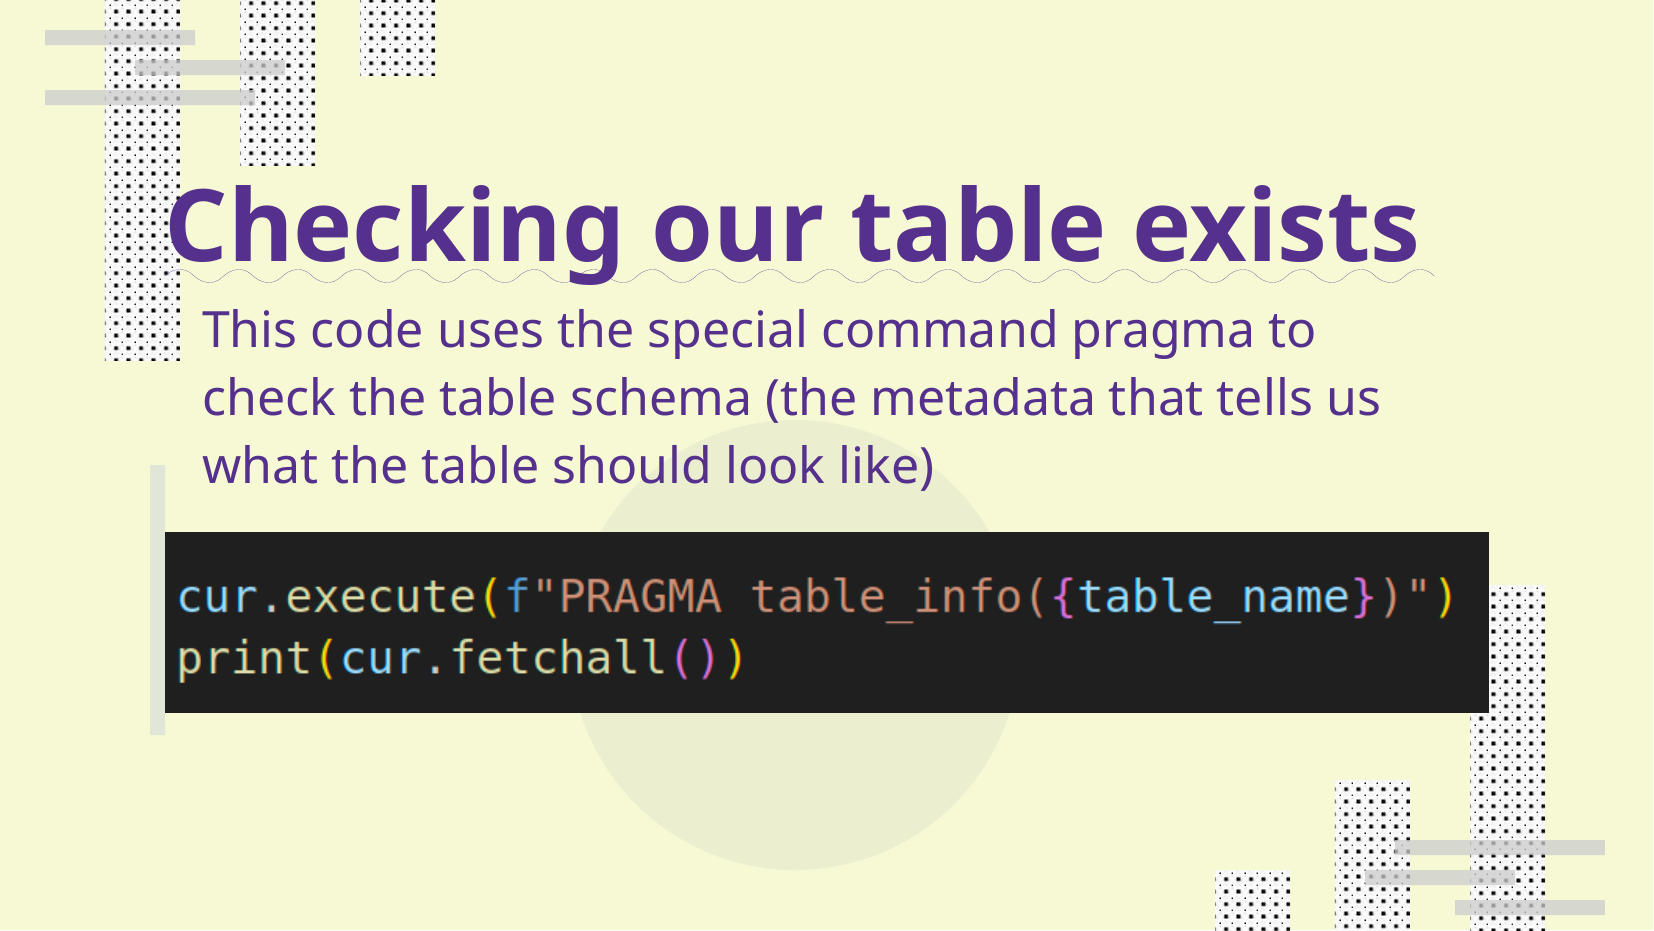

# Checking our table exists
This code uses the special command pragma to check the table schema (the metadata that tells us what the table should look like)